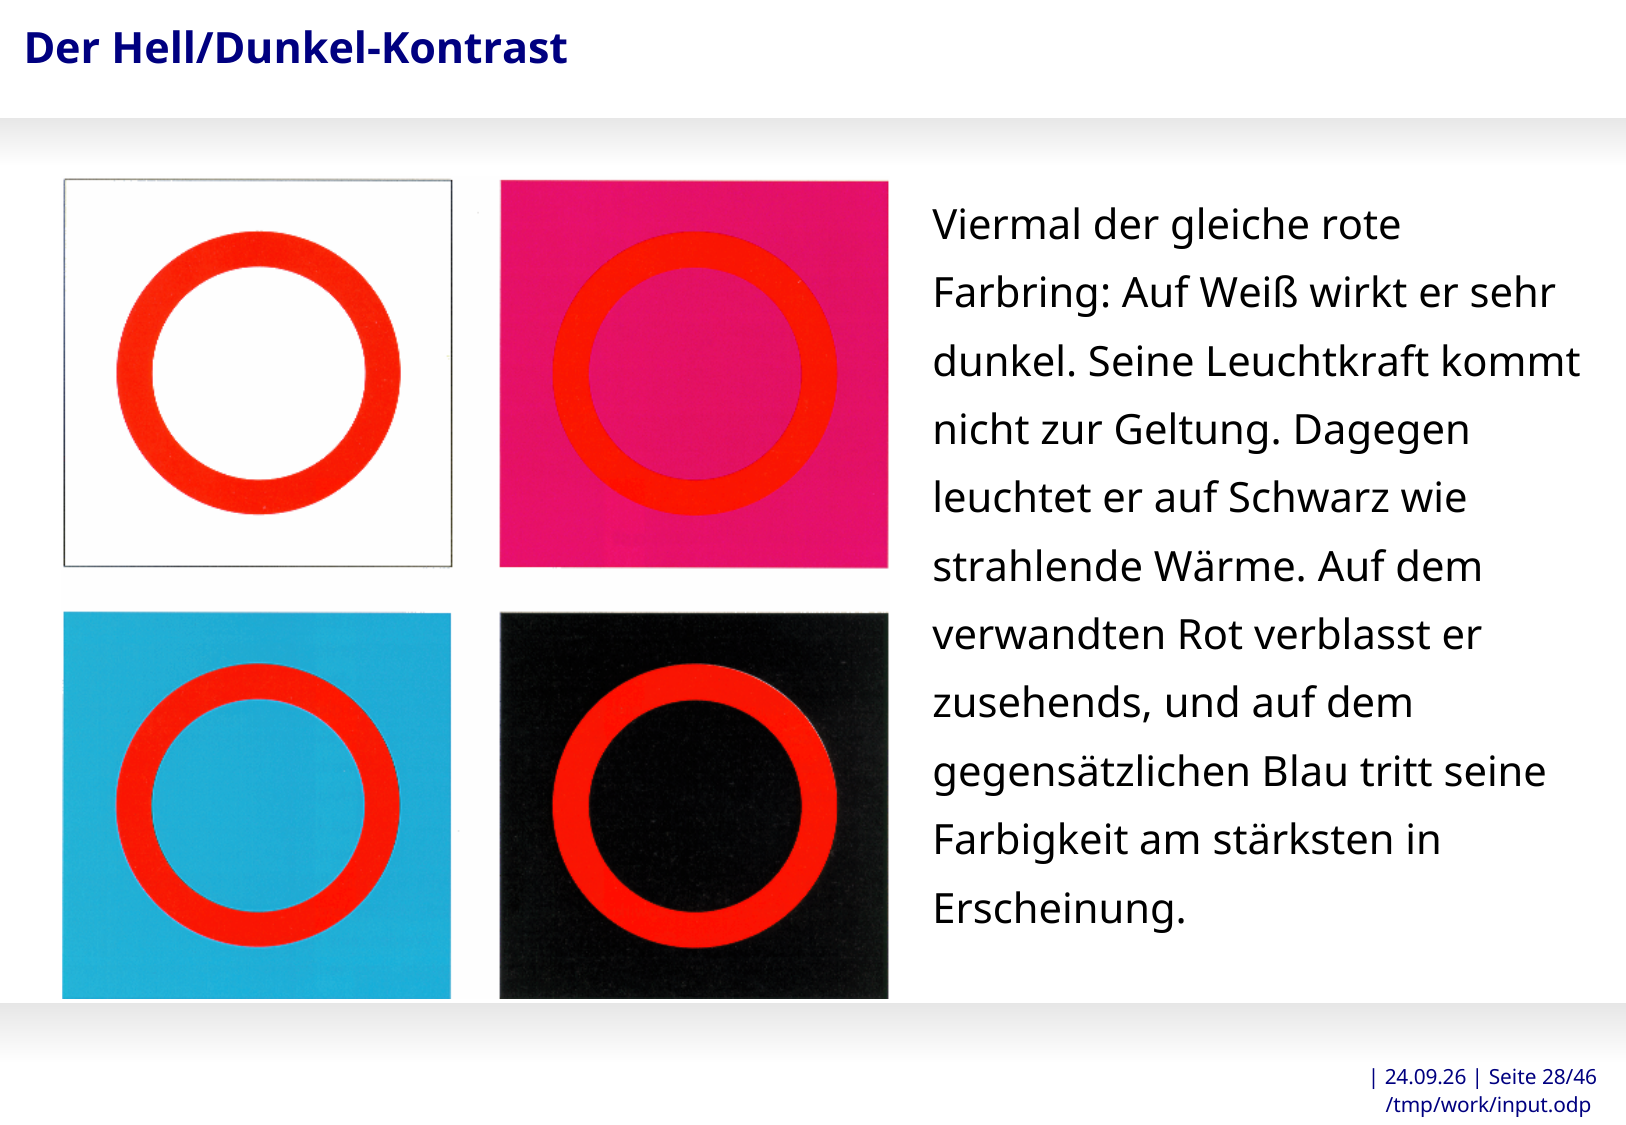

# Der Hell/Dunkel-Kontrast
Viermal der gleiche rote Farbring: Auf Weiß wirkt er sehr dunkel. Seine Leuchtkraft kommt nicht zur Geltung. Dagegen leuchtet er auf Schwarz wie strahlende Wärme. Auf dem verwandten Rot verblasst er zusehends, und auf dem gegensätzlichen Blau tritt seine Farbigkeit am stärksten in Erscheinung.